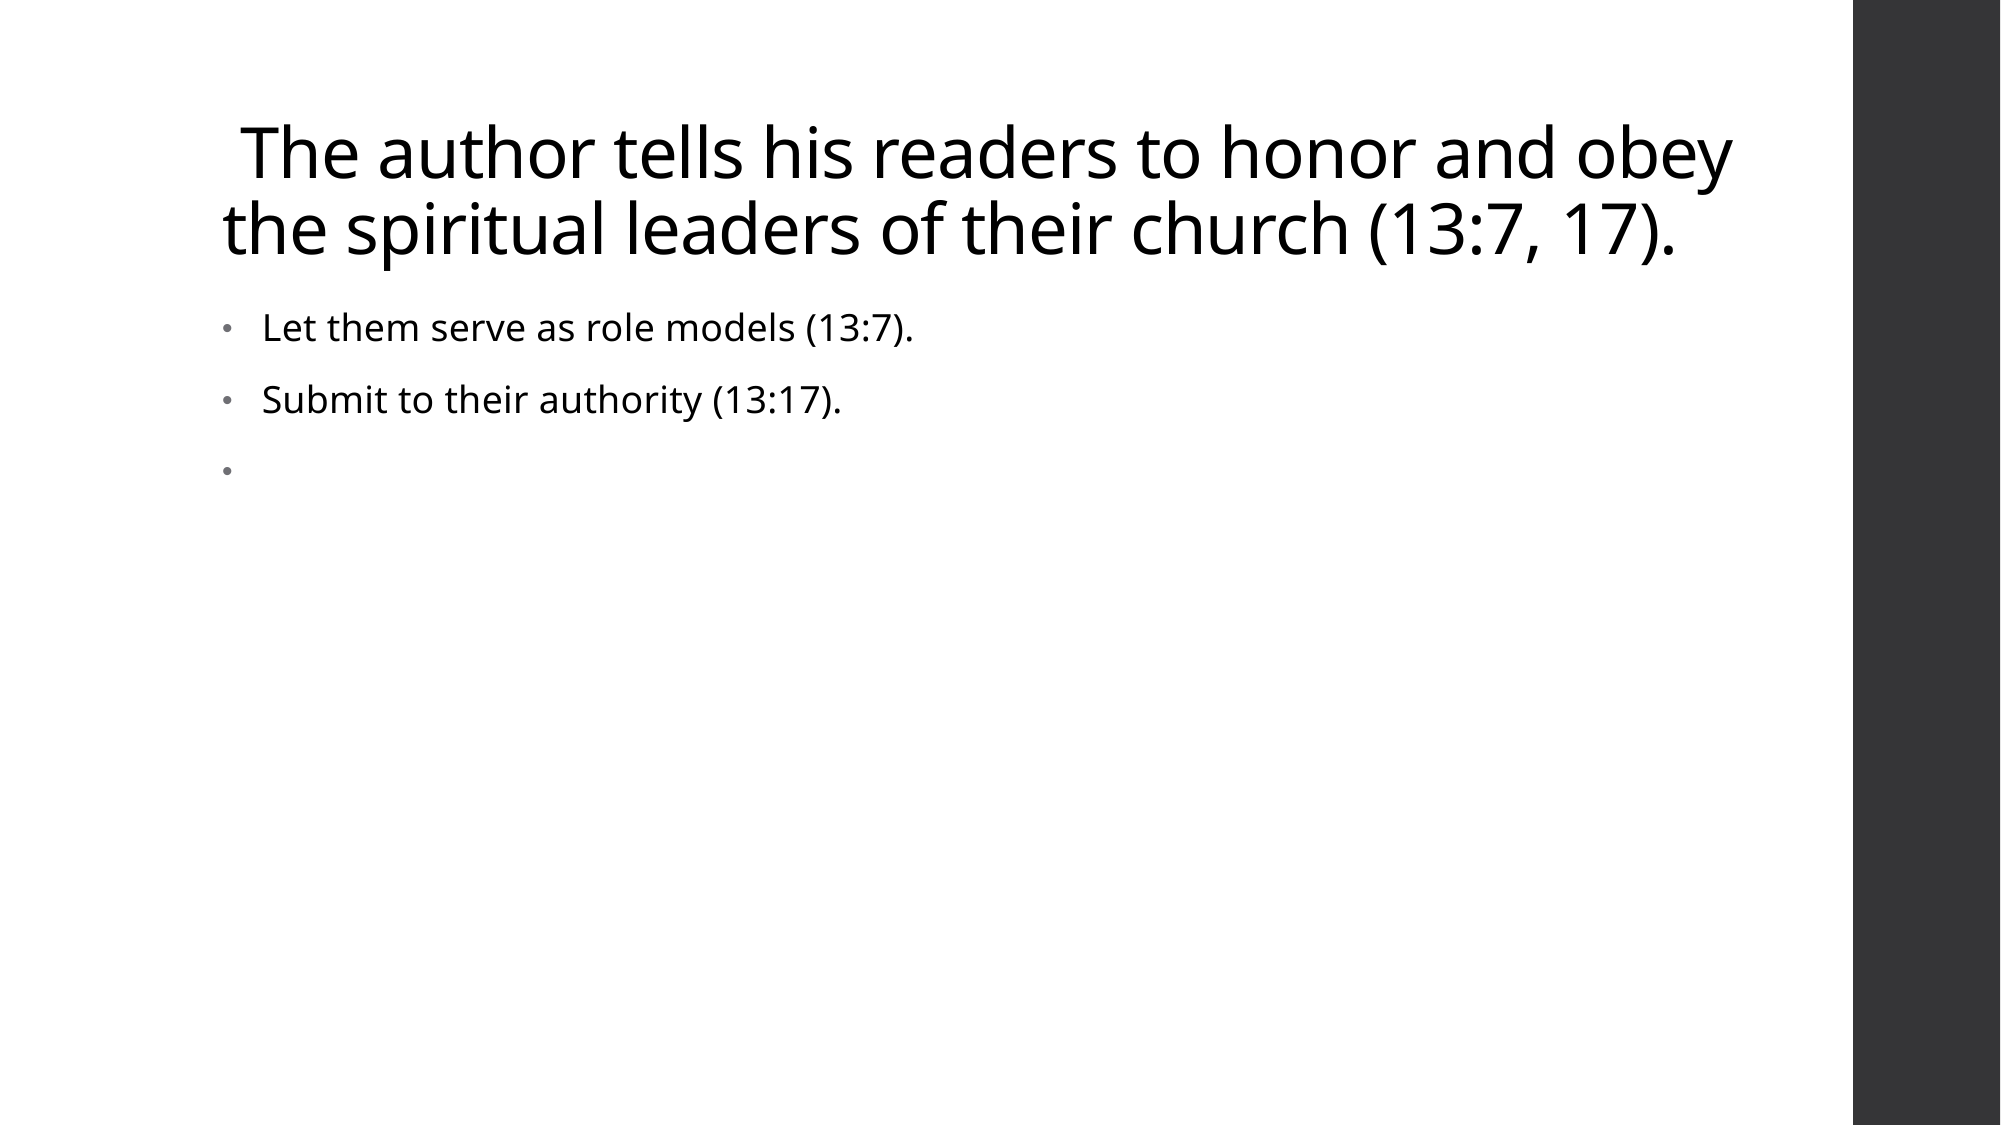

# The author tells his readers to honor and obey the spiritual leaders of their church (13:7, 17).
 Let them serve as role models (13:7).
 Submit to their authority (13:17).